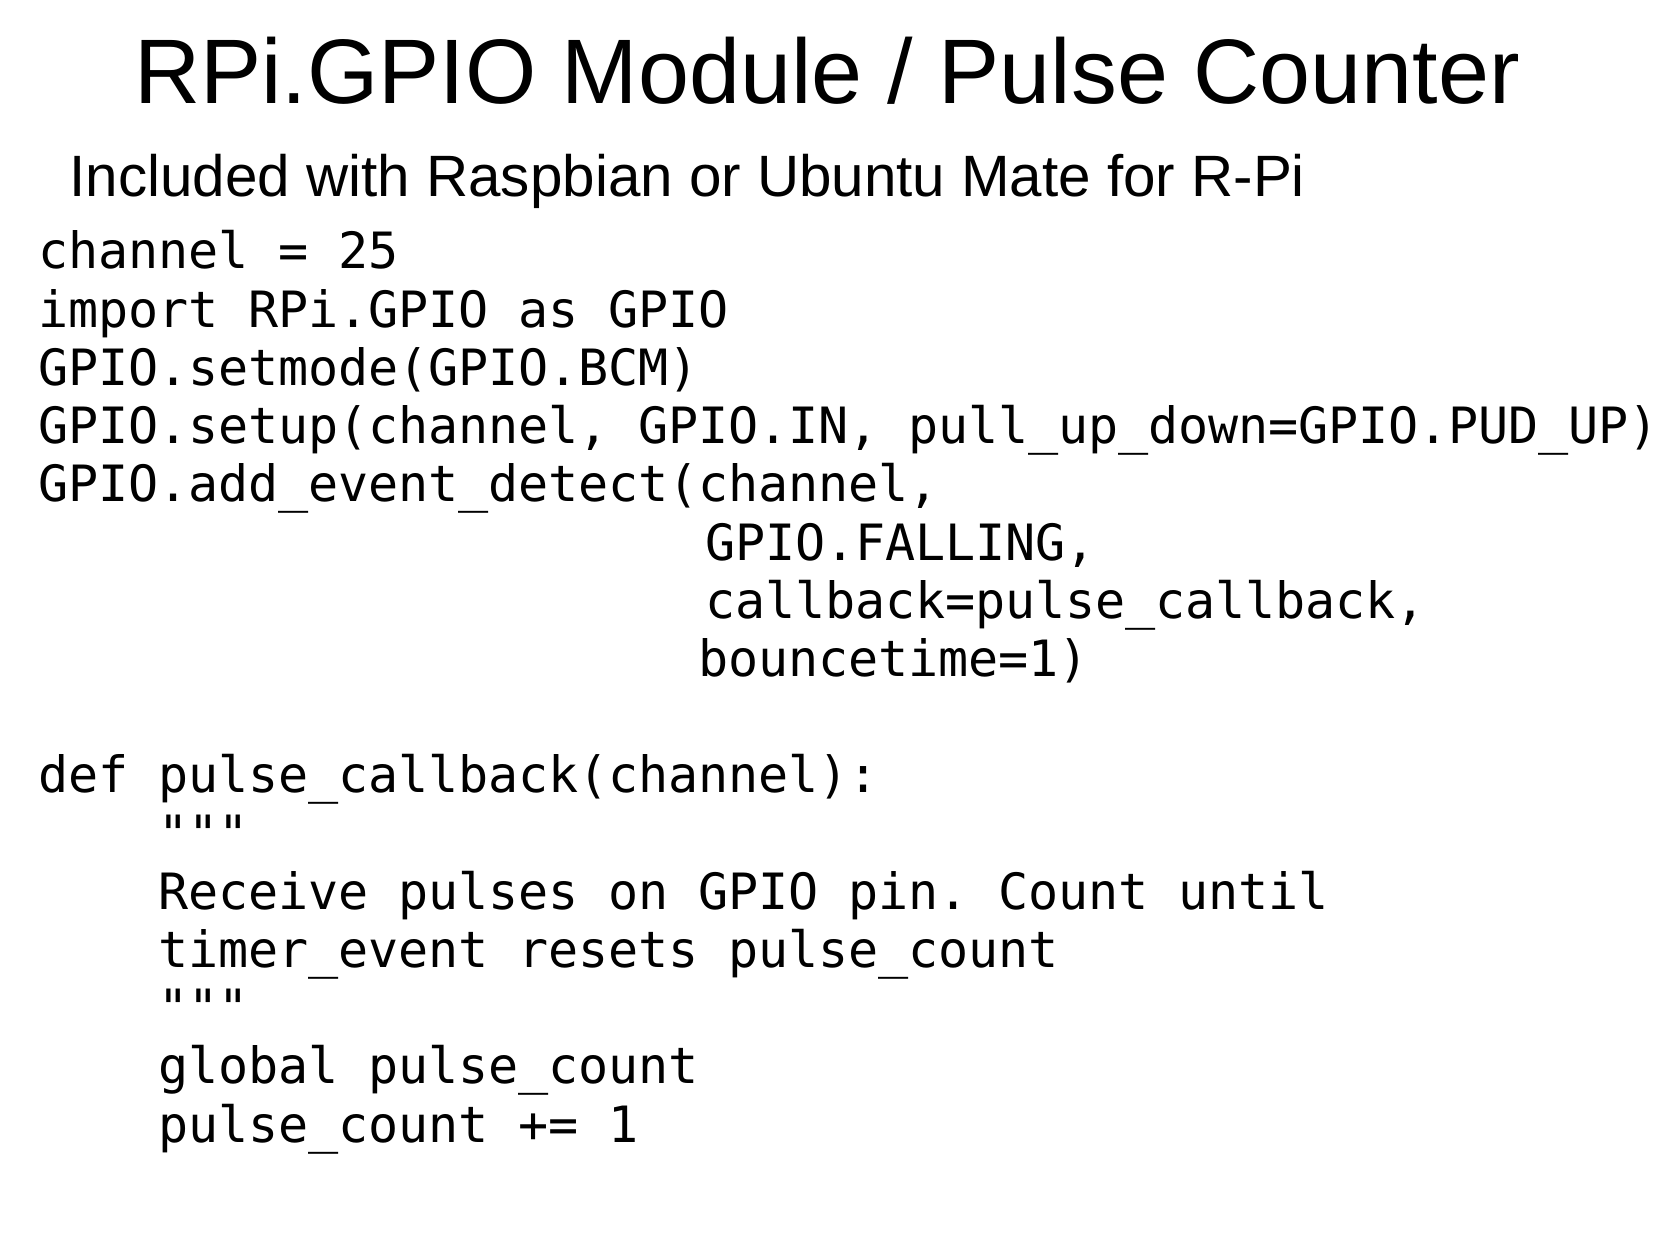

# RPi.GPIO Module / Pulse Counter
Included with Raspbian or Ubuntu Mate for R-Pi
channel = 25
import RPi.GPIO as GPIO
GPIO.setmode(GPIO.BCM)
GPIO.setup(channel, GPIO.IN, pull_up_down=GPIO.PUD_UP)
GPIO.add_event_detect(channel,
							 GPIO.FALLING,
							 callback=pulse_callback,
 bouncetime=1)
def pulse_callback(channel):
 """
 Receive pulses on GPIO pin. Count until
 timer_event resets pulse_count
 """
 global pulse_count
 pulse_count += 1